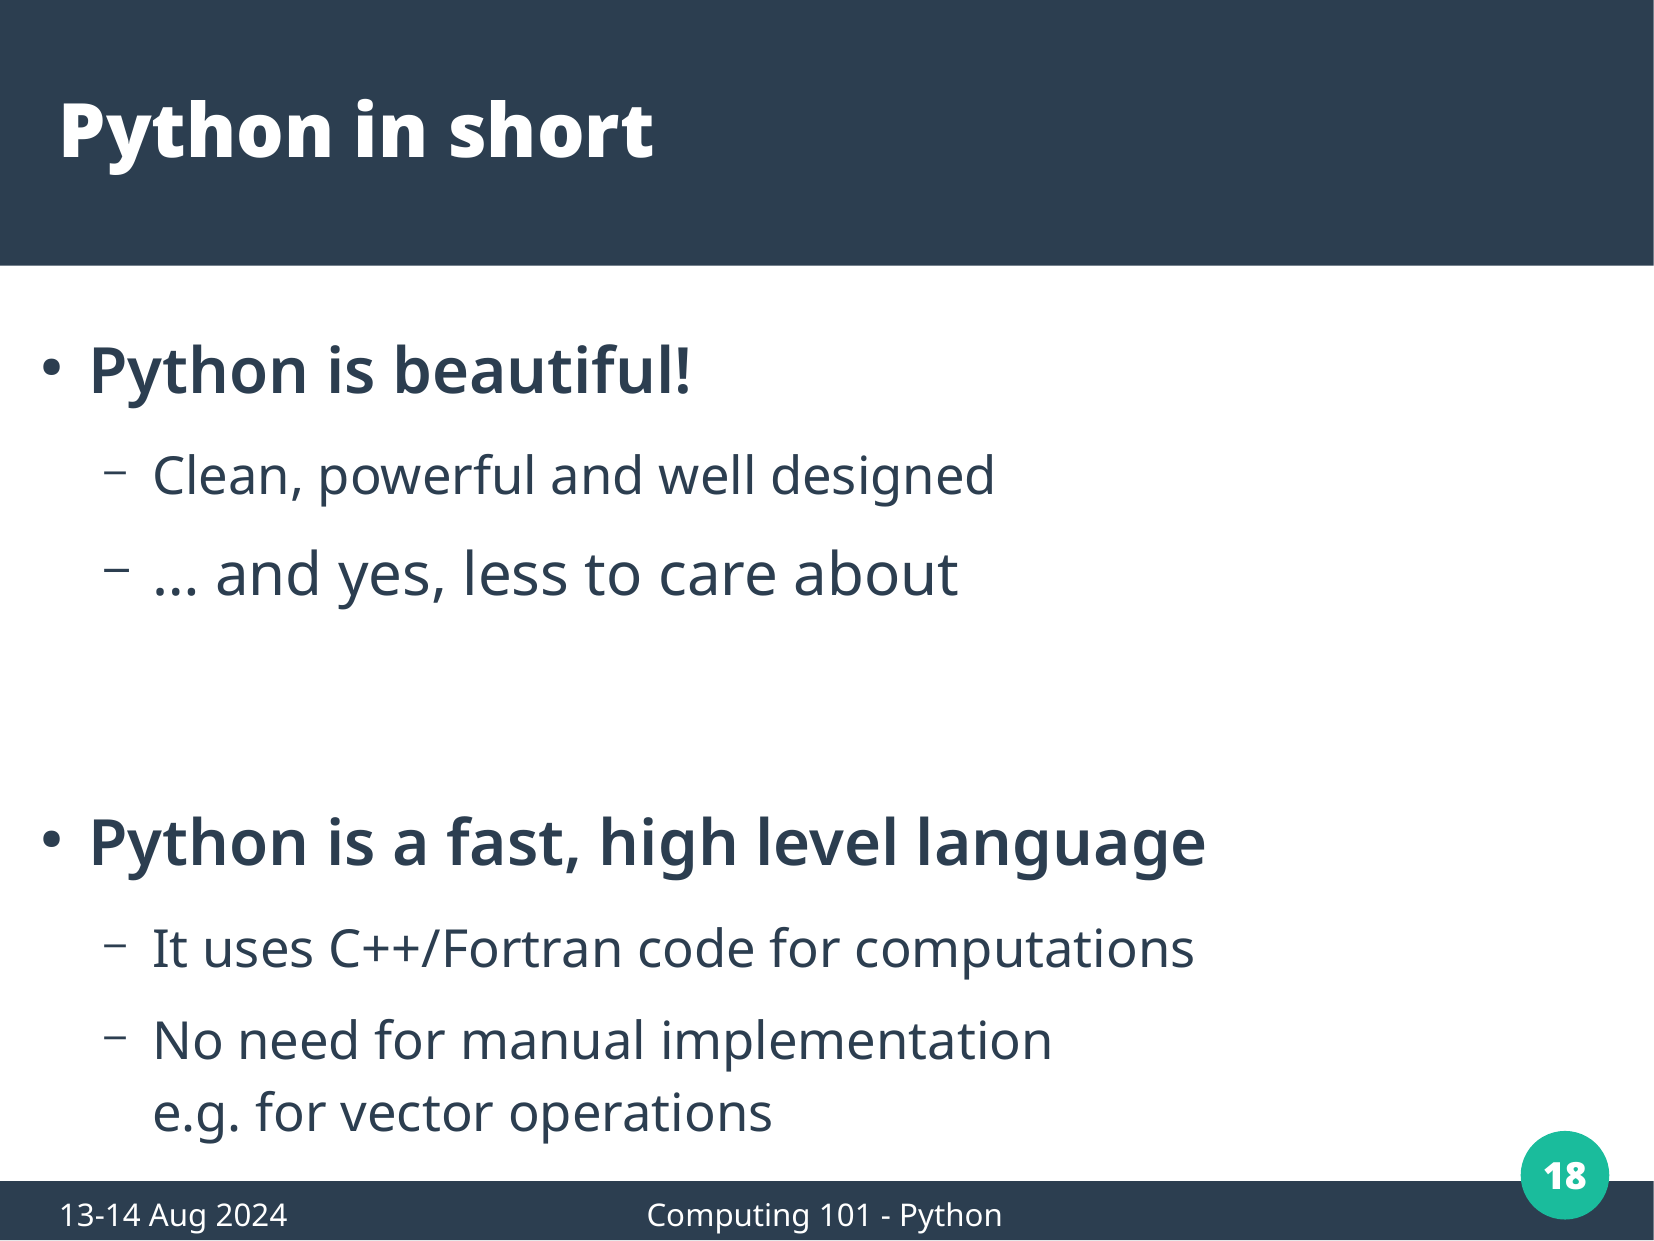

# Python in short
Python is beautiful!
Clean, powerful and well designed
… and yes, less to care about
Python is a fast, high level language
It uses C++/Fortran code for computations
No need for manual implementation
e.g. for vector operations
18
13-14 Aug 2024